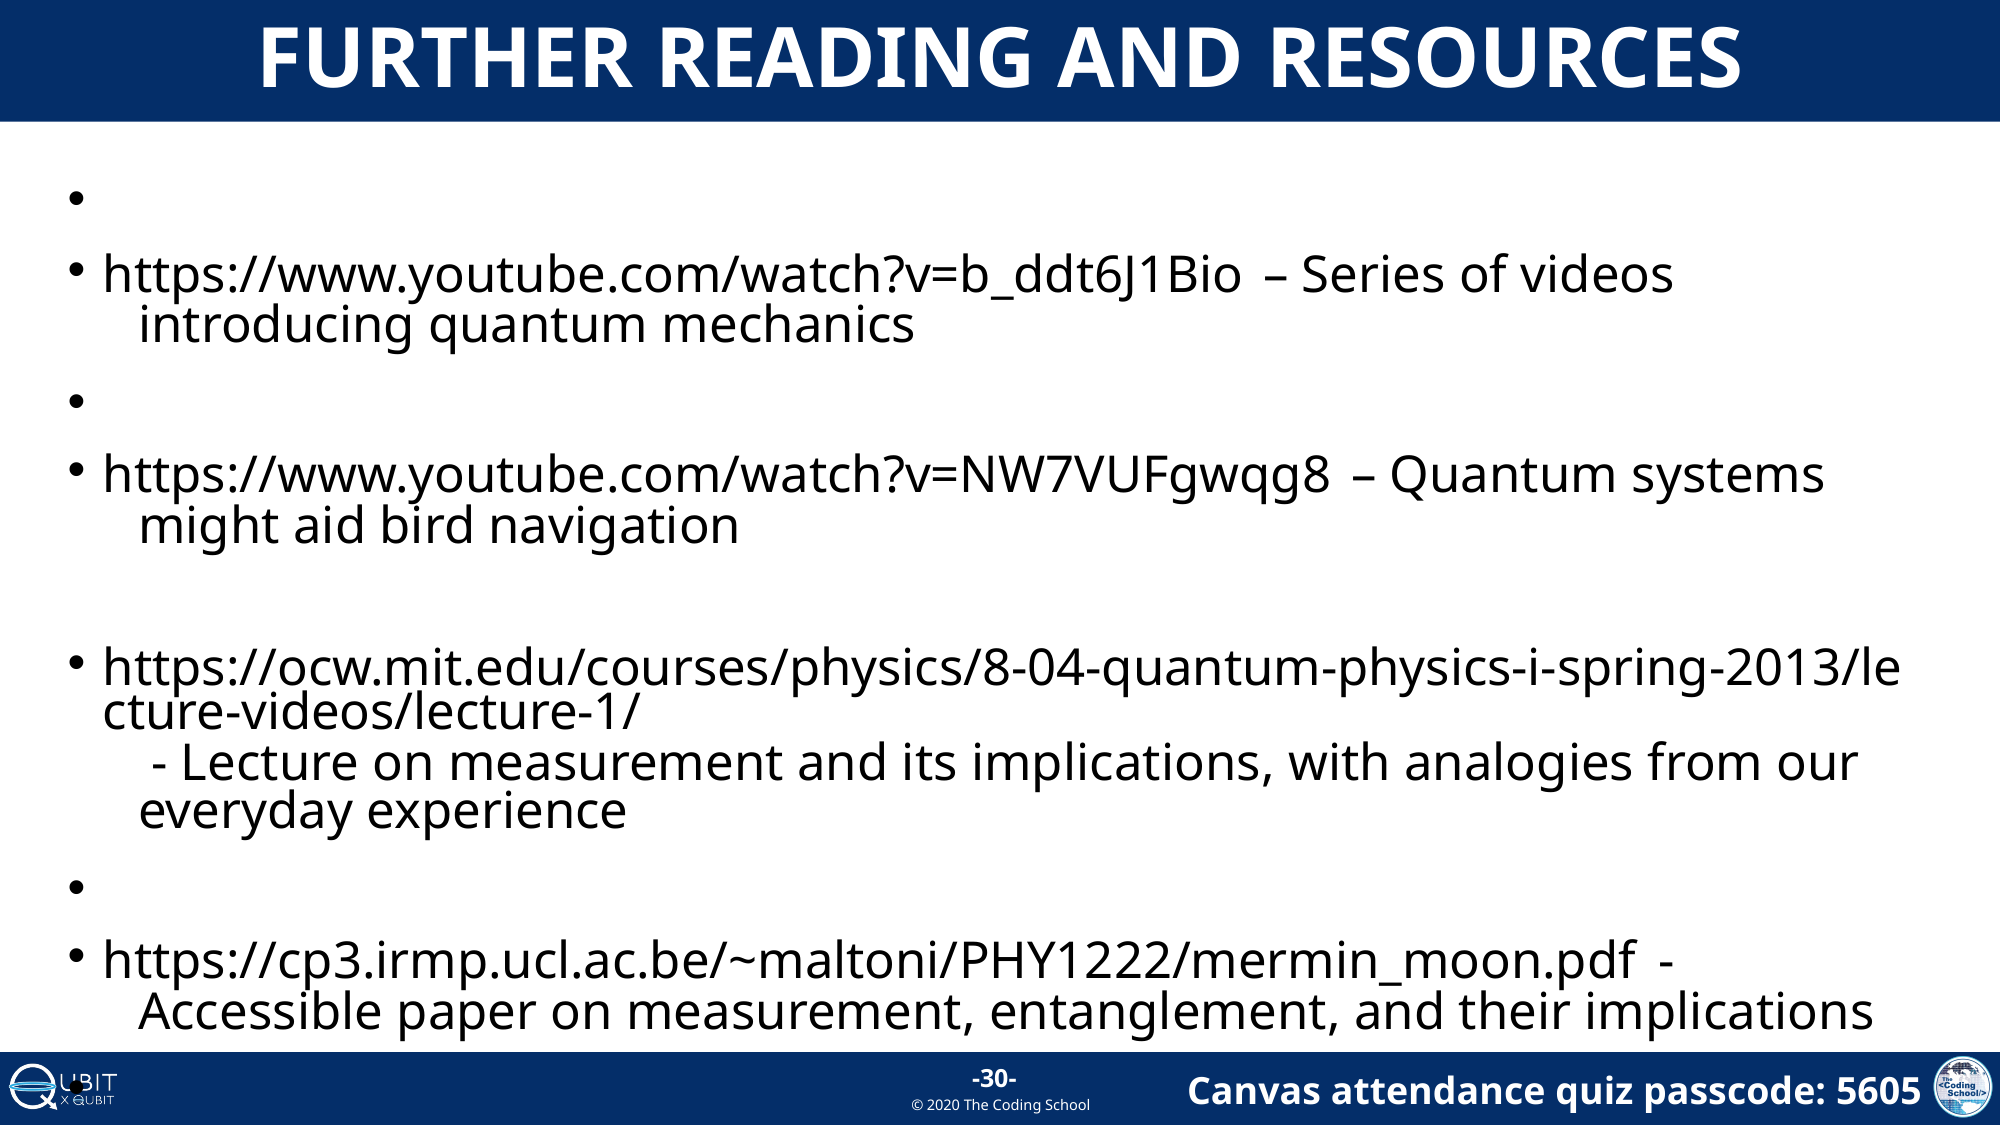

# Further Reading and resources
https://www.youtube.com/watch?v=b_ddt6J1Bio – Series of videos introducing quantum mechanics
https://www.youtube.com/watch?v=NW7VUFgwqg8 – Quantum systems might aid bird navigation
https://ocw.mit.edu/courses/physics/8-04-quantum-physics-i-spring-2013/lecture-videos/lecture-1/ - Lecture on measurement and its implications, with analogies from our everyday experience
https://cp3.irmp.ucl.ac.be/~maltoni/PHY1222/mermin_moon.pdf - Accessible paper on measurement, entanglement, and their implications